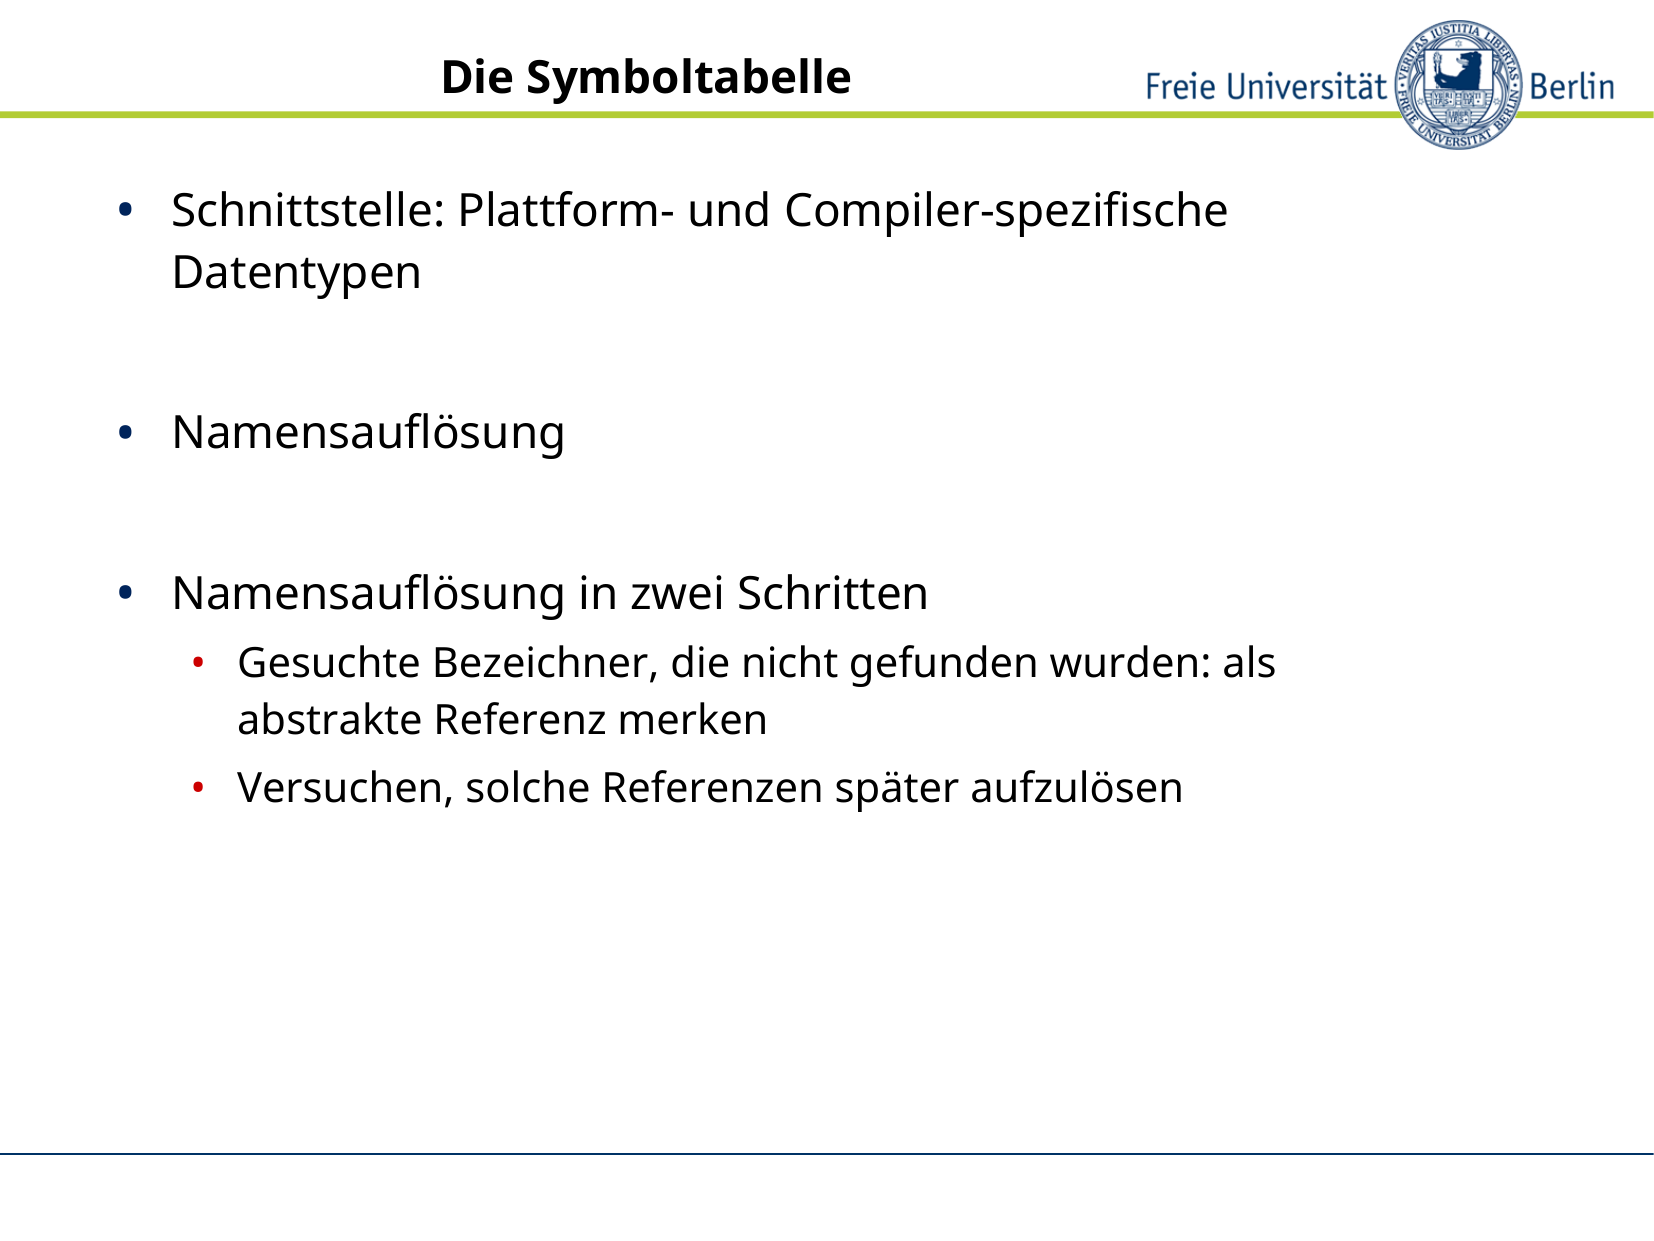

# Die Symboltabelle
Schnittstelle: Plattform- und Compiler-spezifische Datentypen
Namensauflösung
Namensauflösung in zwei Schritten
Gesuchte Bezeichner, die nicht gefunden wurden: als abstrakte Referenz merken
Versuchen, solche Referenzen später aufzulösen